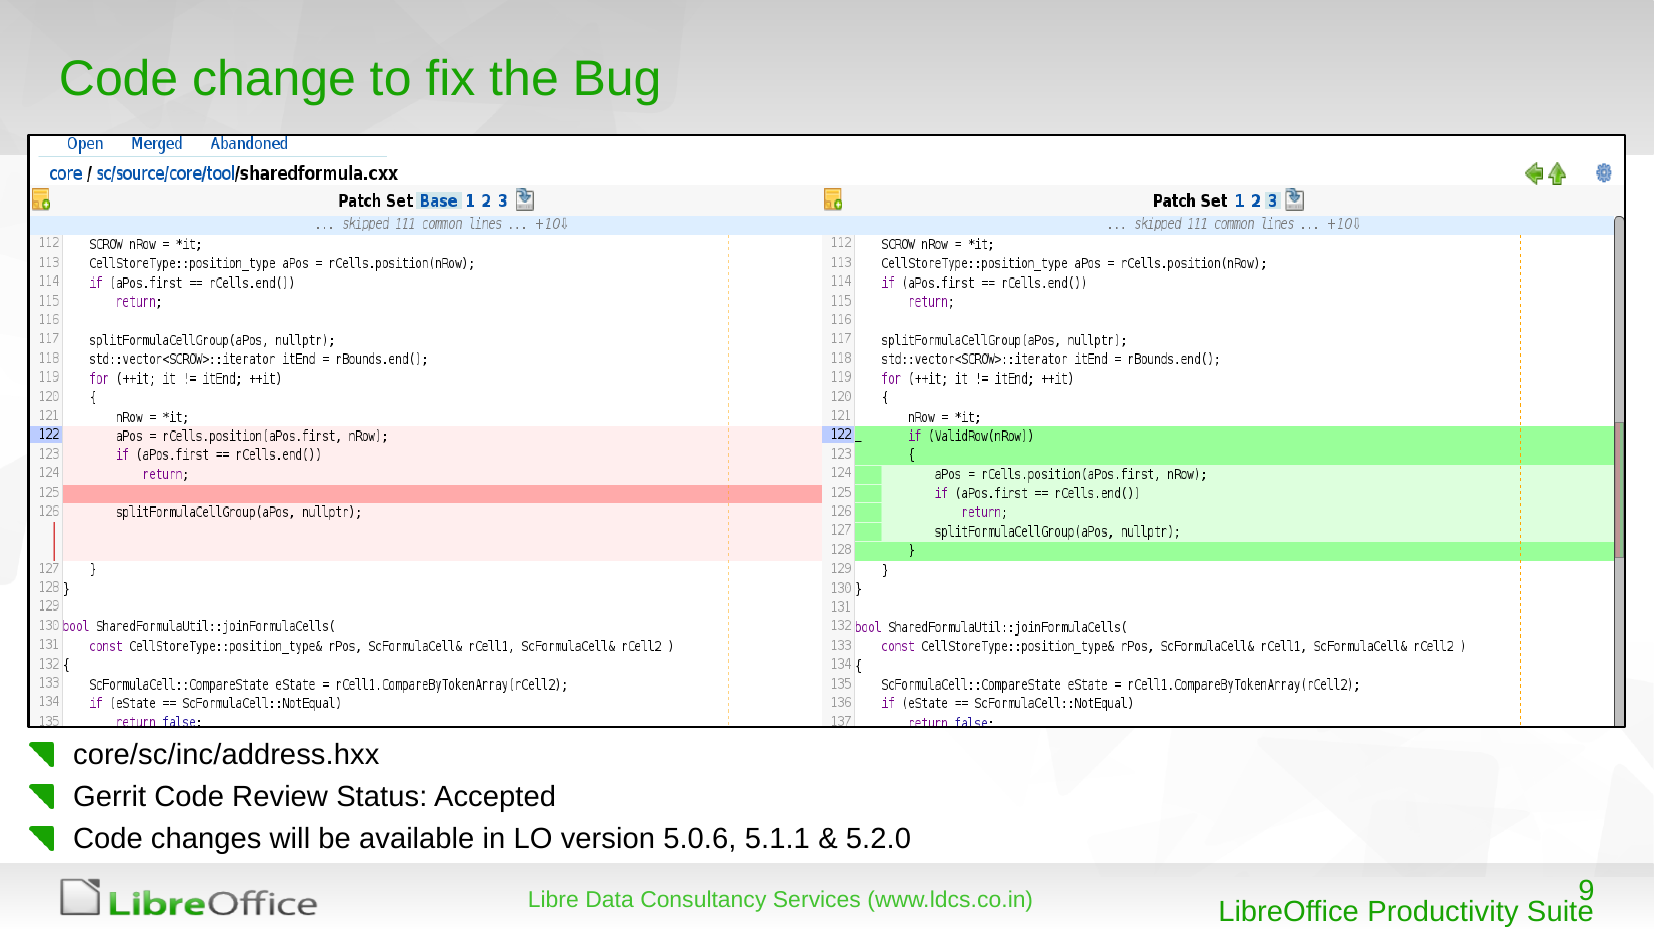

# Code change to fix the Bug
core/sc/inc/address.hxx
Gerrit Code Review Status: Accepted
Code changes will be available in LO version 5.0.6, 5.1.1 & 5.2.0
9
| Libre Data Consultancy Services (www.ldcs.co.in) |
| --- |
LibreOffice Productivity Suite